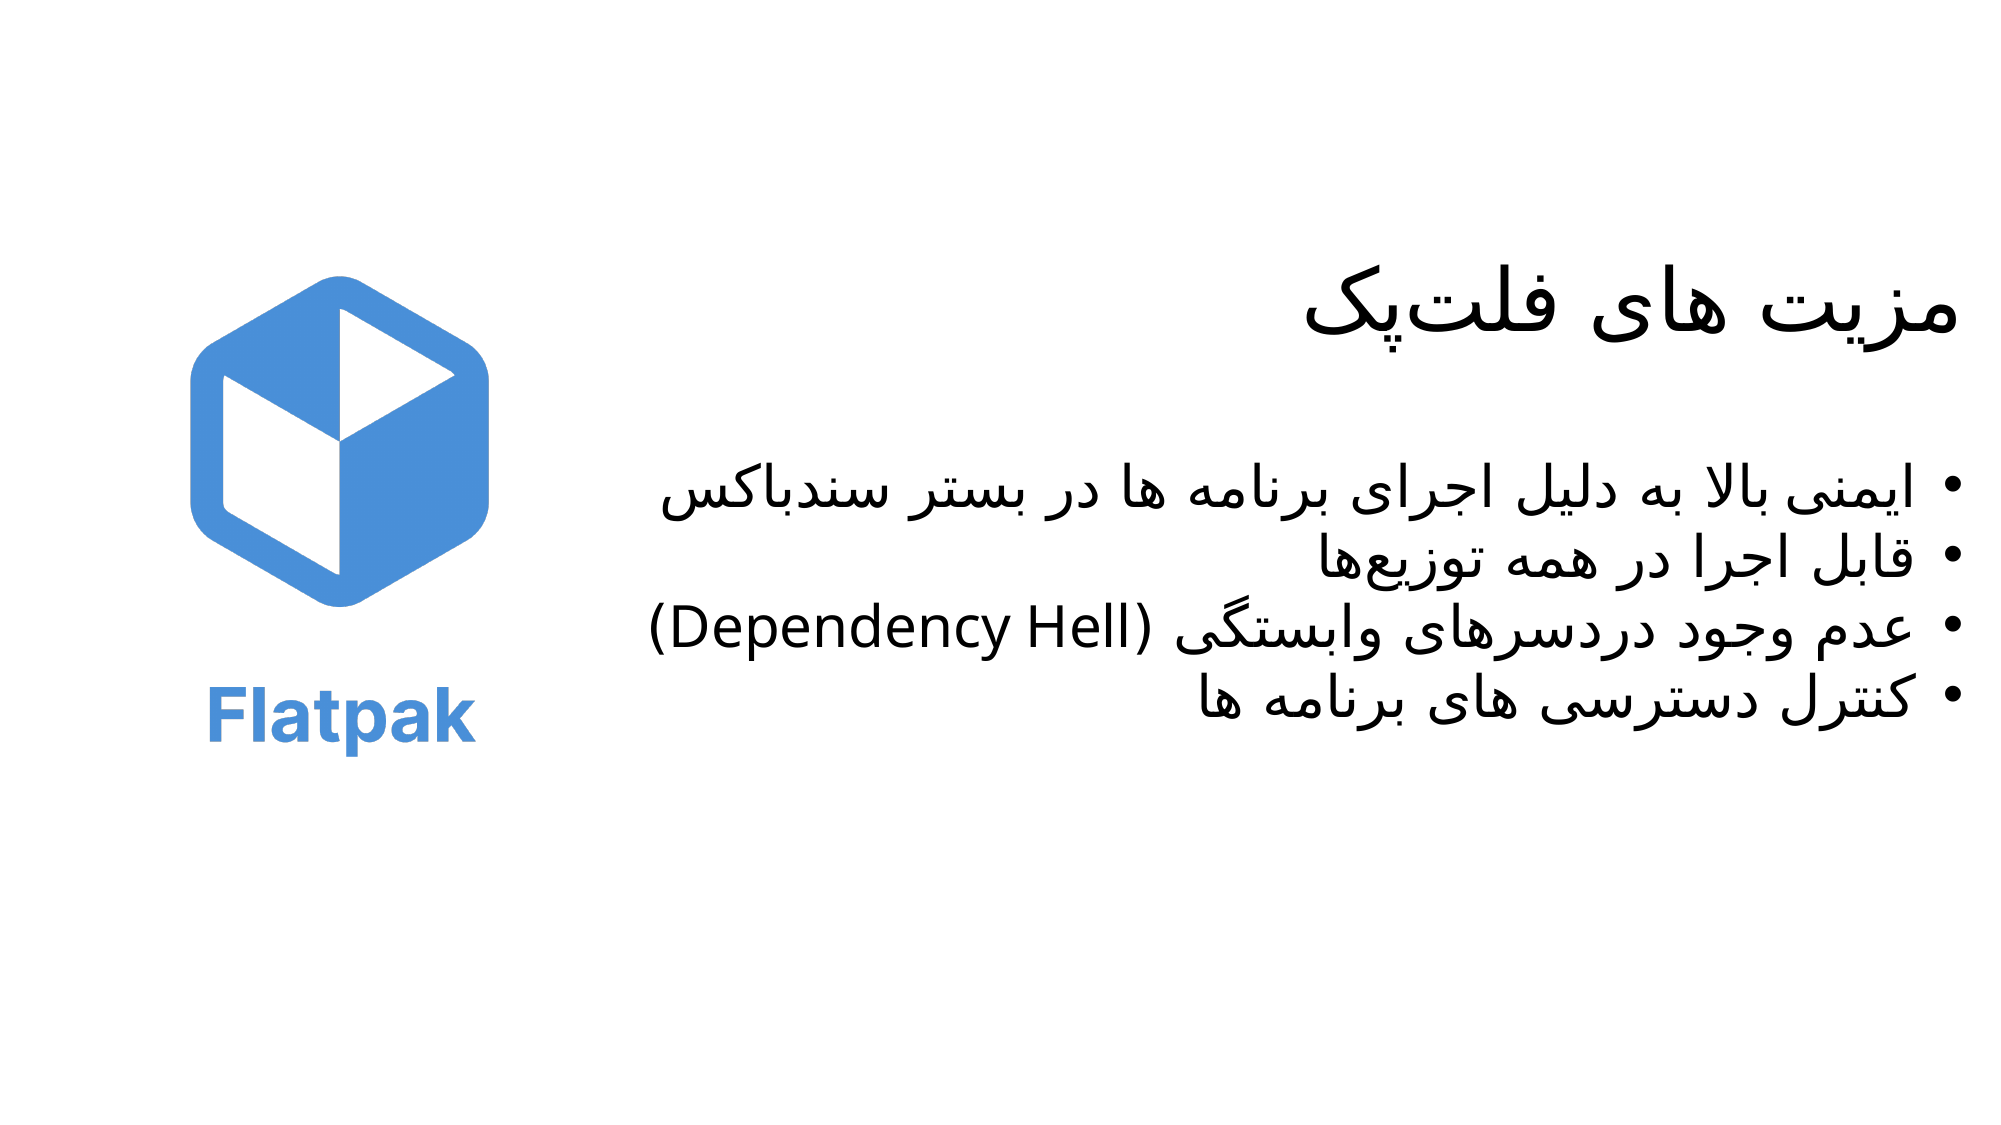

مزیت های فلت‌پک
ایمنی بالا به دلیل اجرای برنامه ها در بستر سندباکس
قابل اجرا در همه توزیع‌ها
عدم وجود دردسرهای وابستگی (Dependency Hell)
کنترل دسترسی های برنامه ها